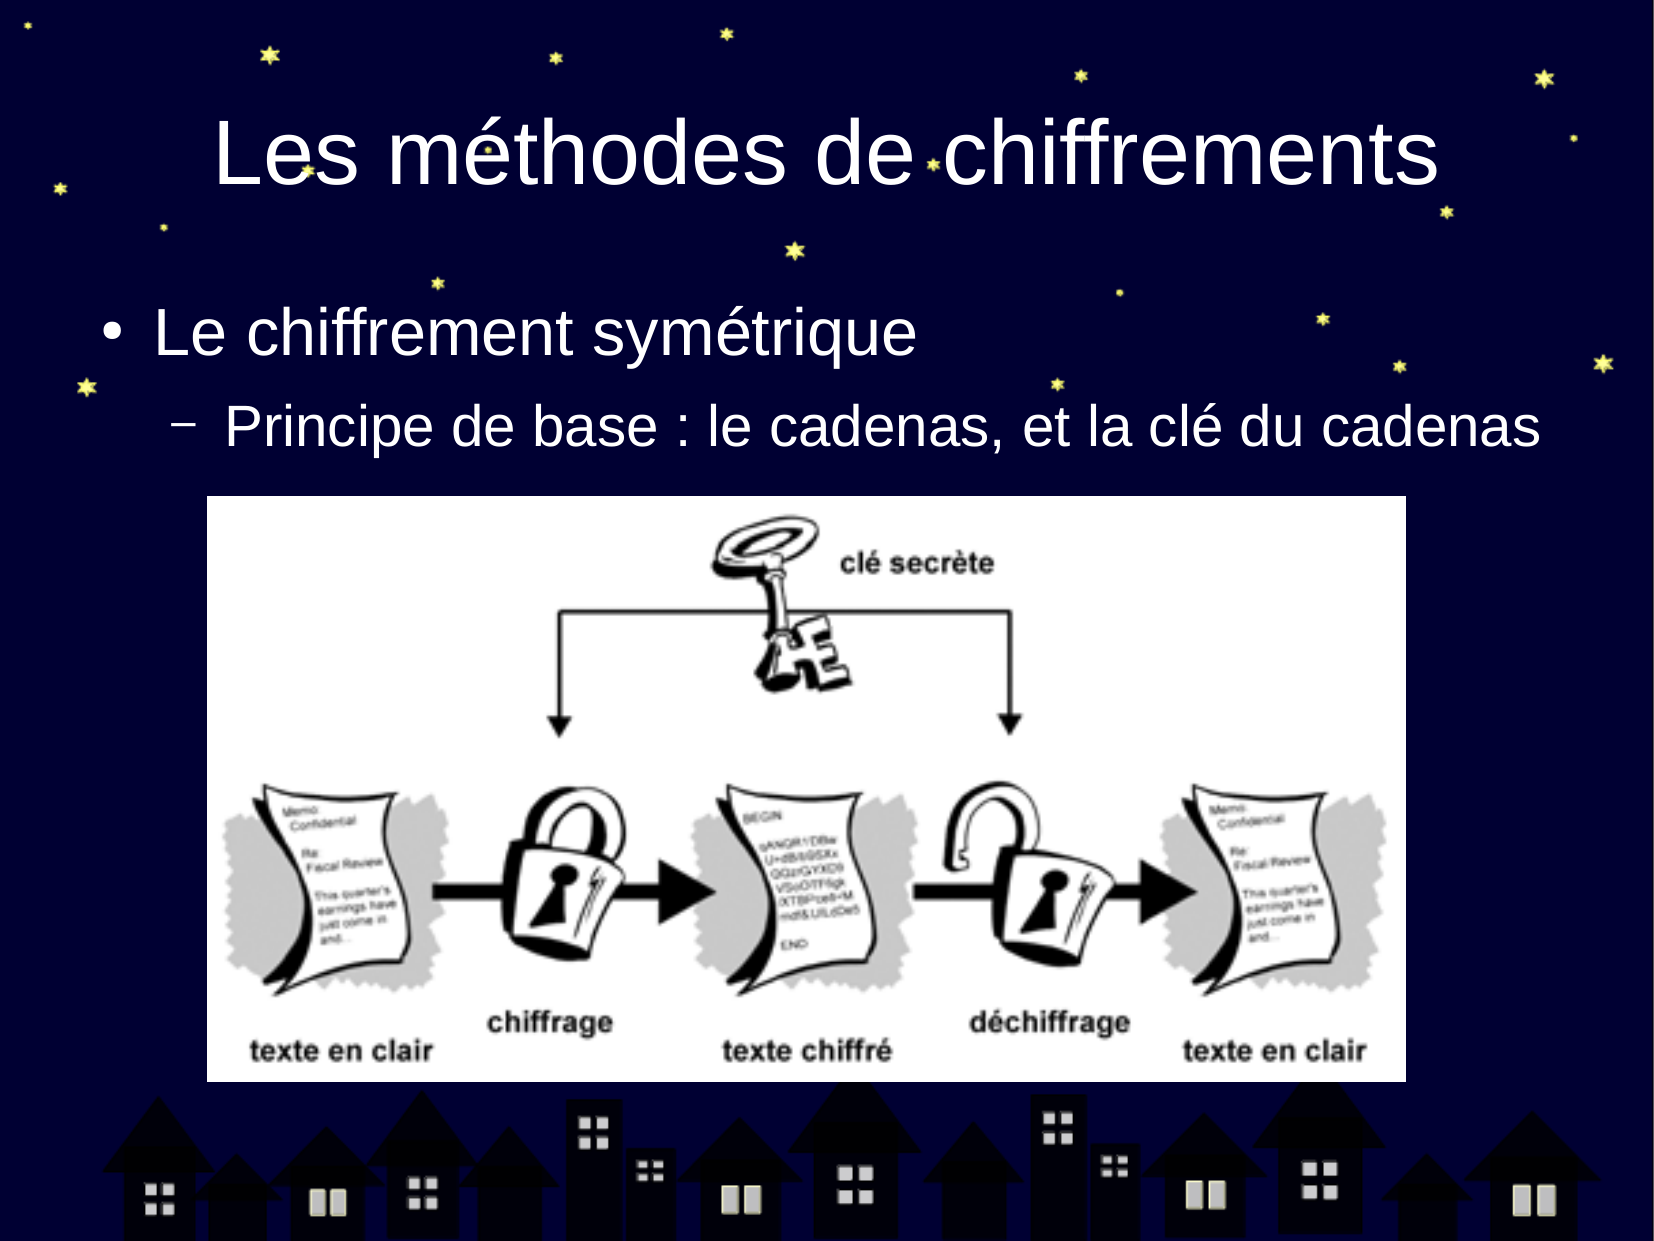

# Les méthodes de chiffrements
Le chiffrement symétrique
Principe de base : le cadenas, et la clé du cadenas